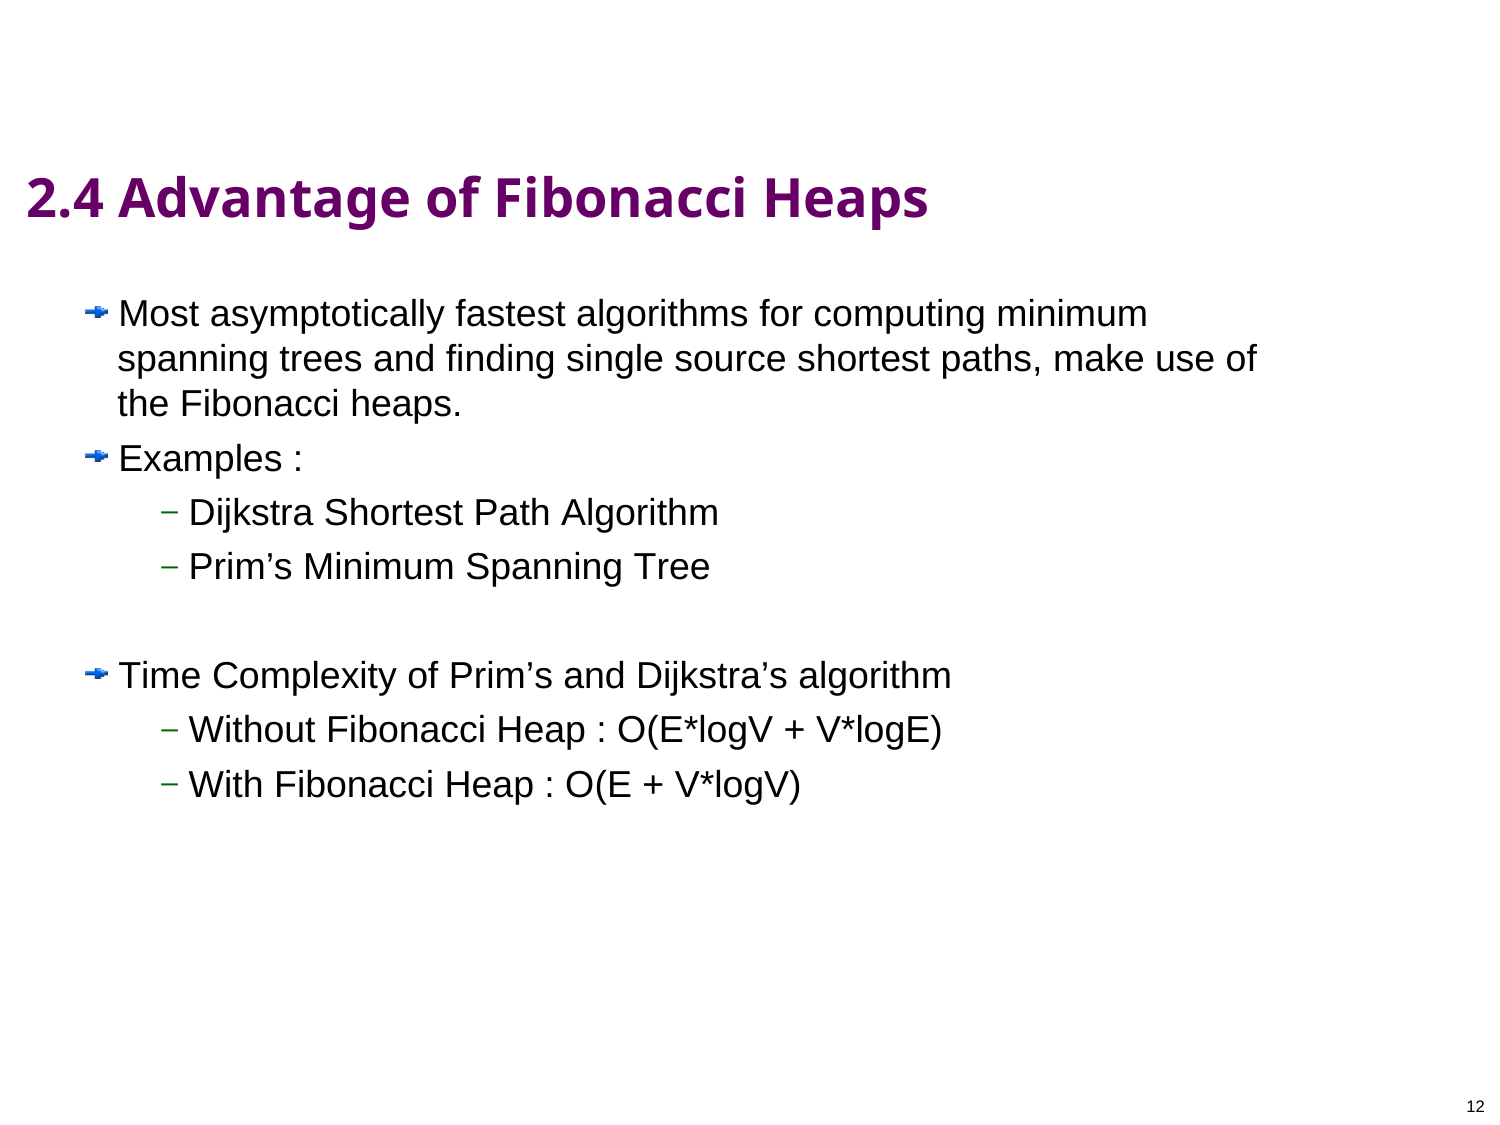

# 2.4 Advantage of Fibonacci Heaps
 Most asymptotically fastest algorithms for computing minimum spanning trees and finding single source shortest paths, make use of the Fibonacci heaps.
 Examples :
Dijkstra Shortest Path Algorithm
Prim’s Minimum Spanning Tree
 Time Complexity of Prim’s and Dijkstra’s algorithm
Without Fibonacci Heap : O(E*logV + V*logE)
With Fibonacci Heap : O(E + V*logV)